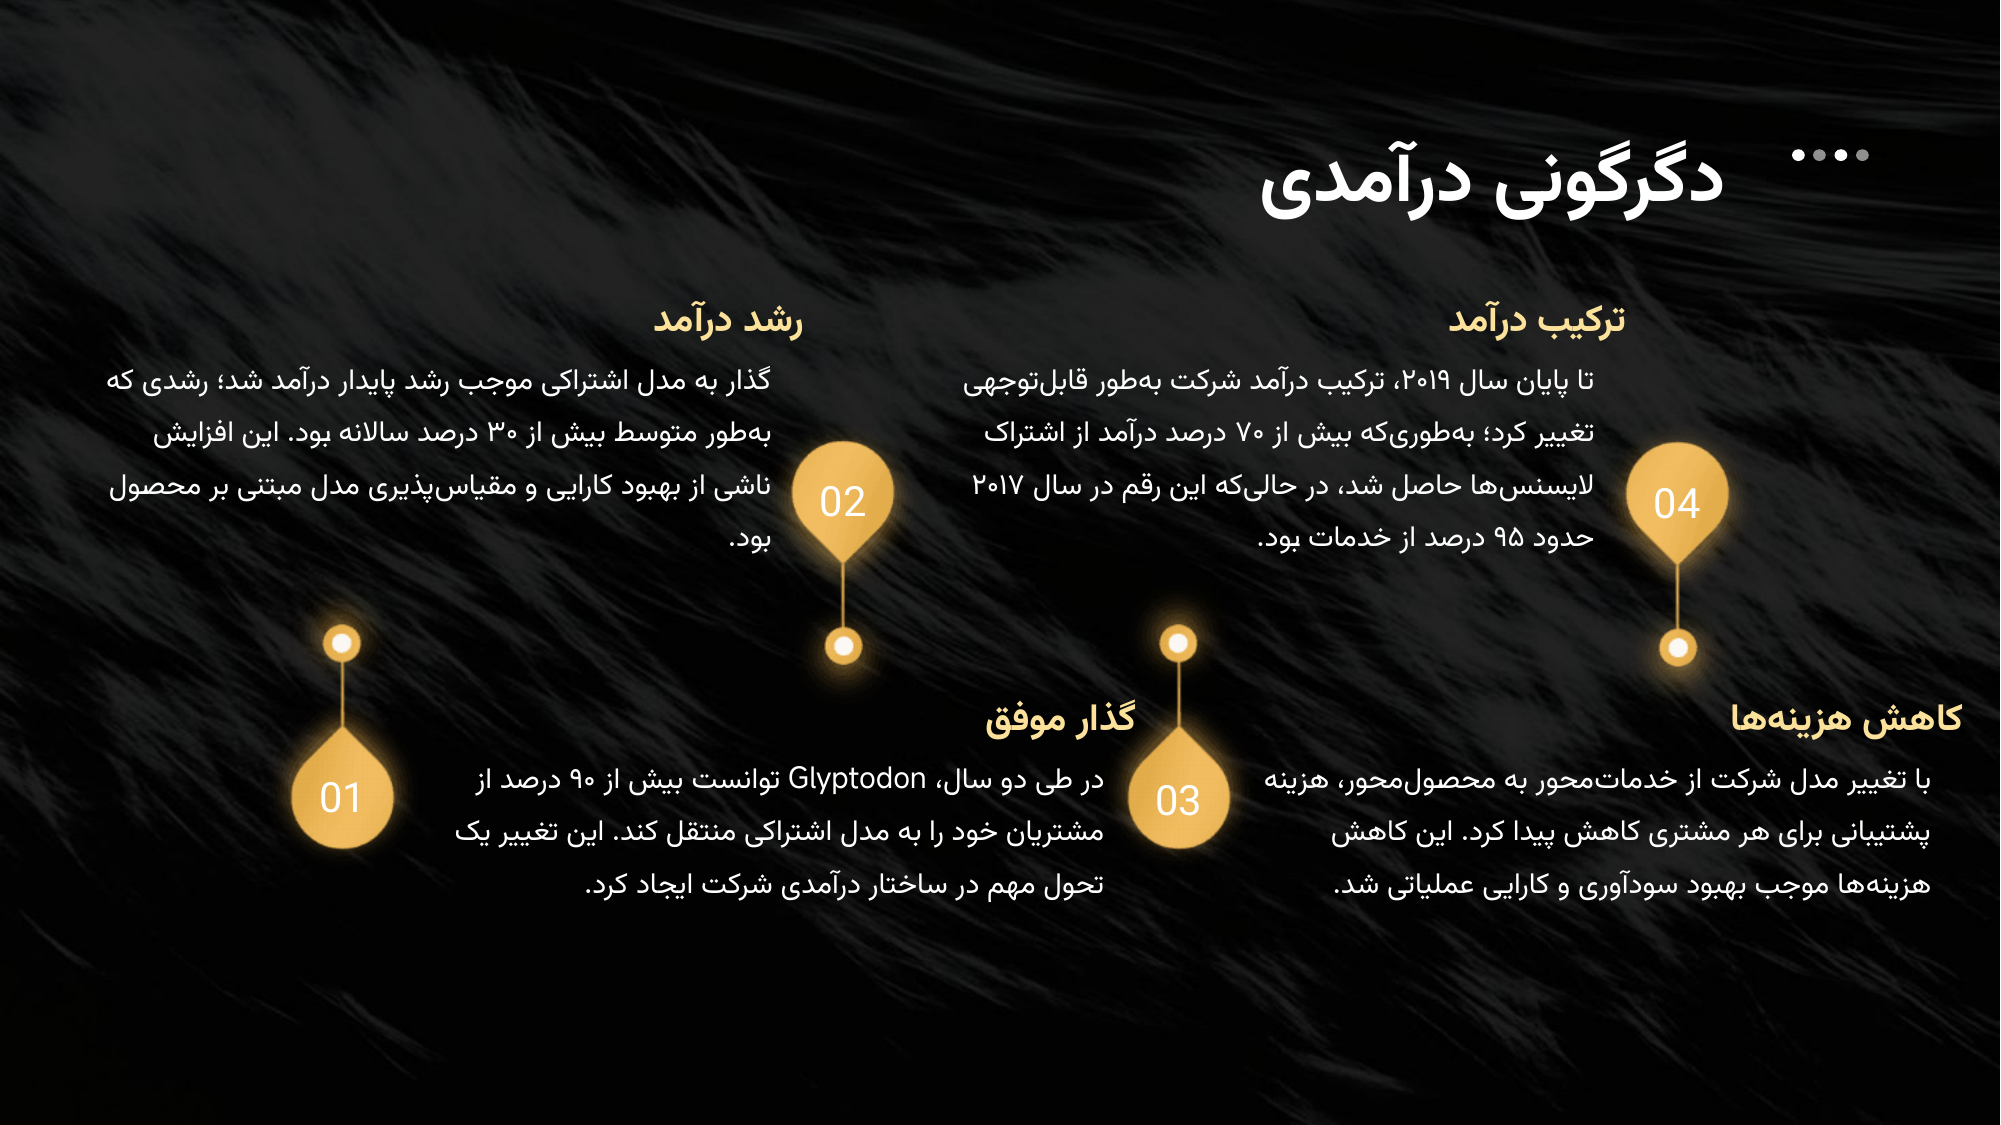

دگرگونی درآمدی
رشد درآمد
ترکیب درآمد
گذار به مدل اشتراکی موجب رشد پایدار درآمد شد؛ رشدی که به‌طور متوسط بیش از ۳۰ درصد سالانه بود. این افزایش ناشی از بهبود کارایی و مقیاس‌پذیری مدل مبتنی بر محصول بود.
تا پایان سال ۲۰۱۹، ترکیب درآمد شرکت به‌طور قابل‌توجهی تغییر کرد؛ به‌طوری‌که بیش از ۷۰ درصد درآمد از اشتراک لایسنس‌ها حاصل شد، در حالی‌که این رقم در سال ۲۰۱۷ حدود ۹۵ درصد از خدمات بود.
02
04
گذار موفق
کاهش هزینه‌ها
در طی دو سال، Glyptodon توانست بیش از ۹۰ درصد از مشتریان خود را به مدل اشتراکی منتقل کند. این تغییر یک تحول مهم در ساختار درآمدی شرکت ایجاد کرد.
با تغییر مدل شرکت از خدمات‌محور به محصول‌محور، هزینه پشتیبانی برای هر مشتری کاهش پیدا کرد. این کاهش هزینه‌ها موجب بهبود سودآوری و کارایی عملیاتی شد.
01
03